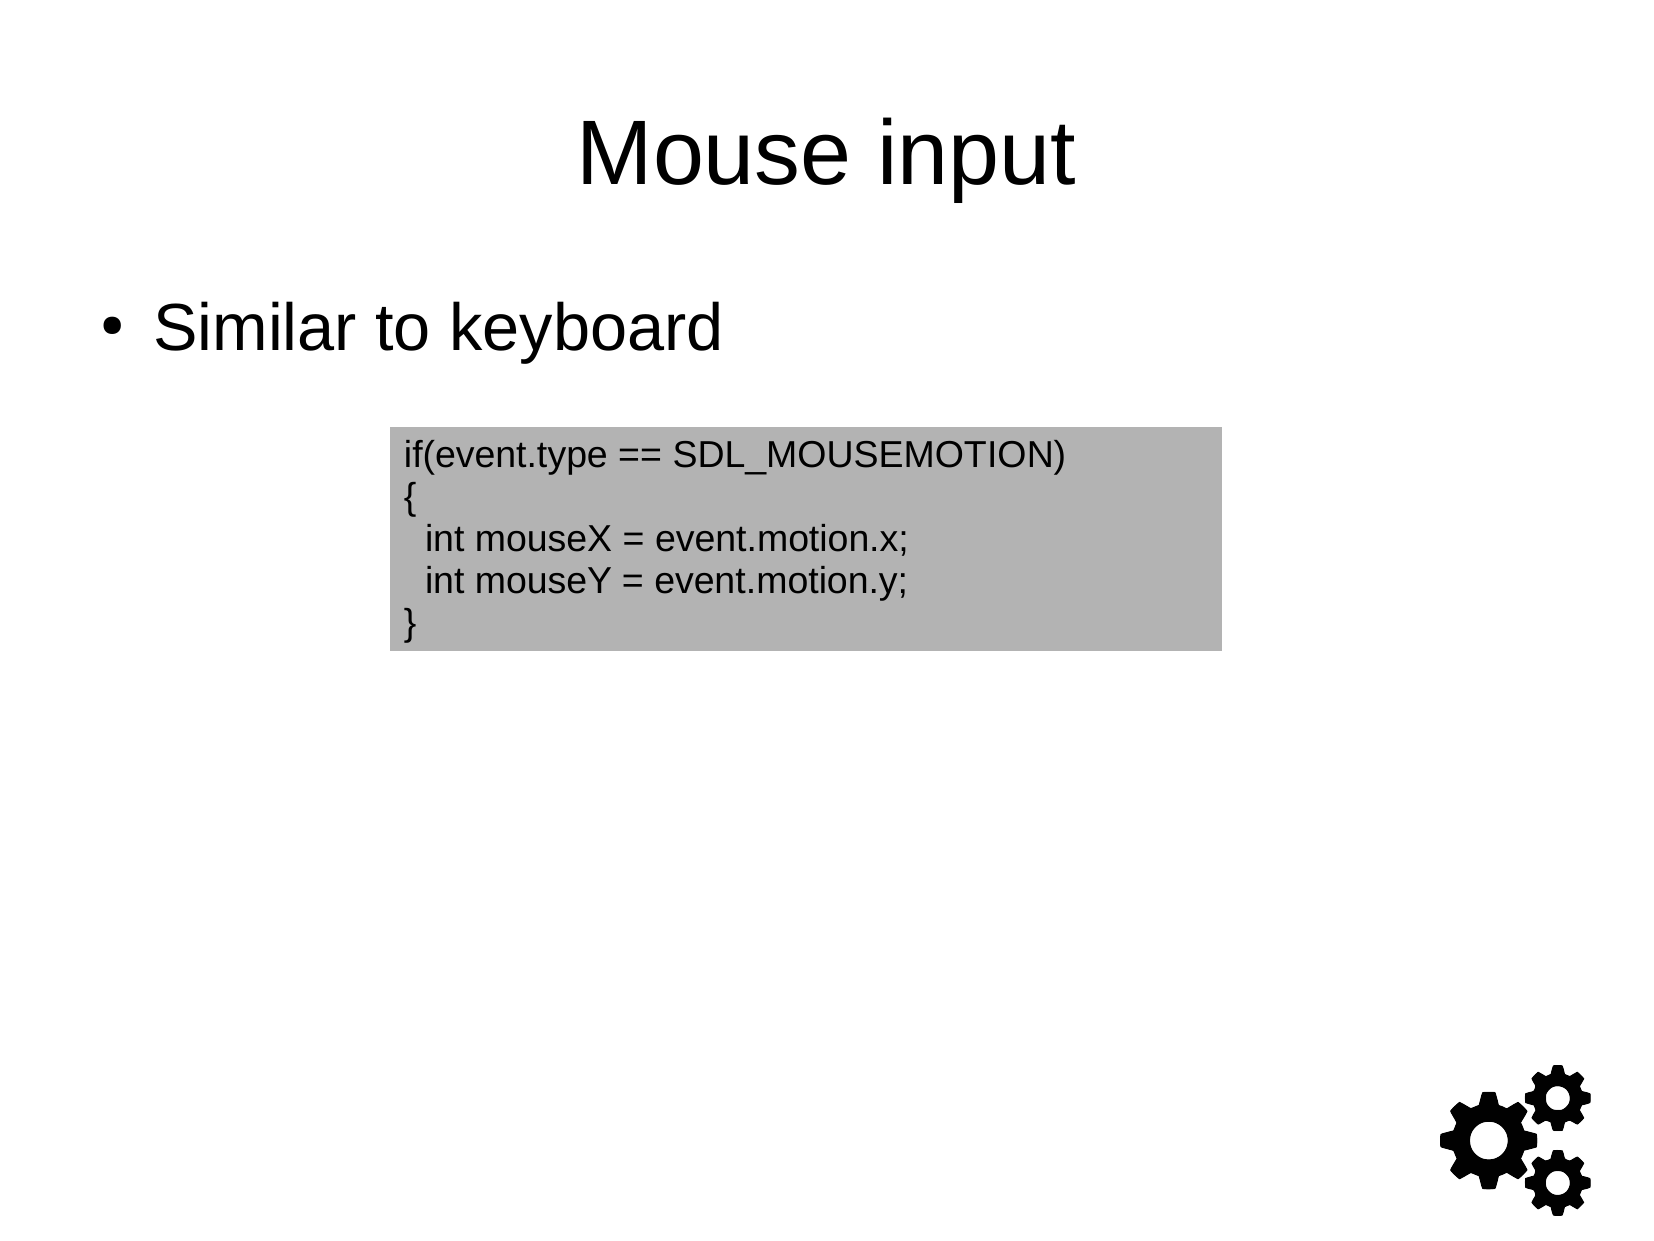

# Mouse input
Similar to keyboard
| if(event.type == SDL\_MOUSEMOTION) { int mouseX = event.motion.x; int mouseY = event.motion.y; } |
| --- |